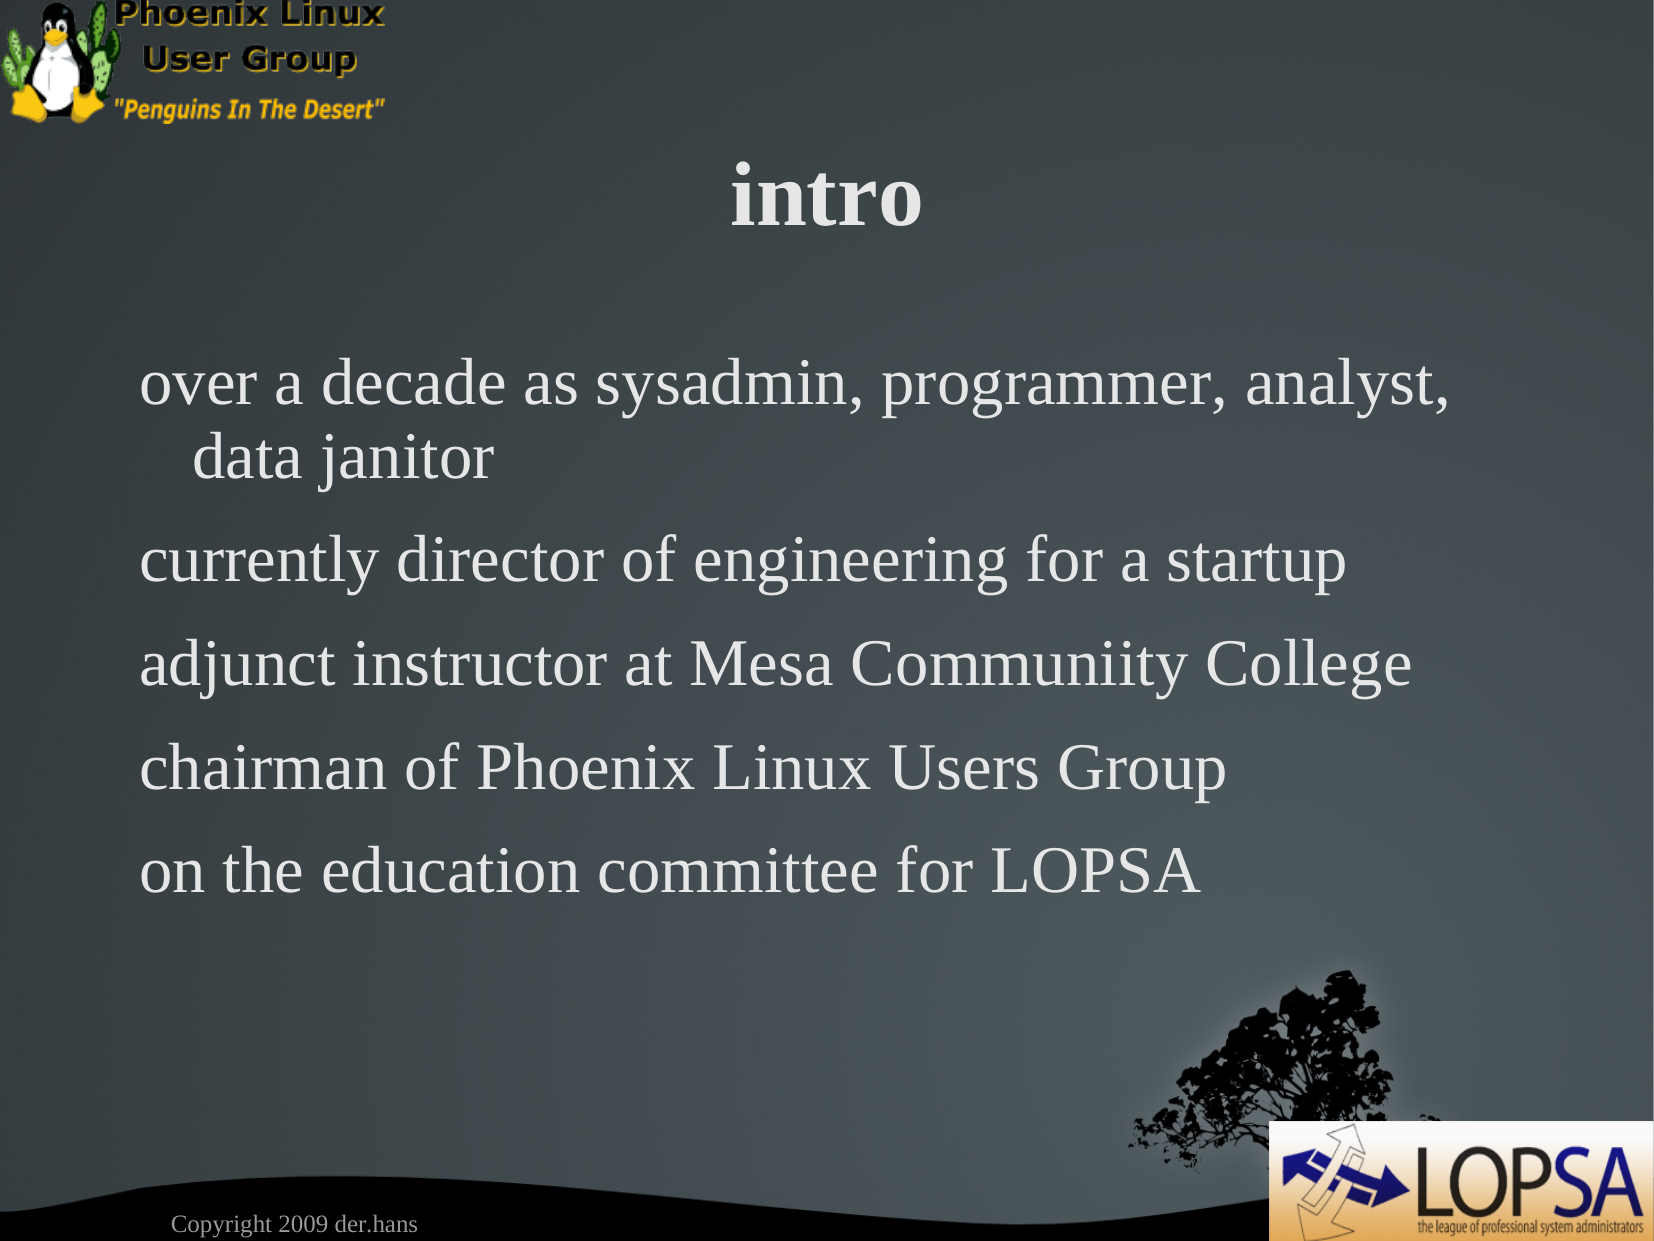

# intro
over a decade as sysadmin, programmer, analyst, data janitor
currently director of engineering for a startup
adjunct instructor at Mesa Communiity College
chairman of Phoenix Linux Users Group
on the education committee for LOPSA